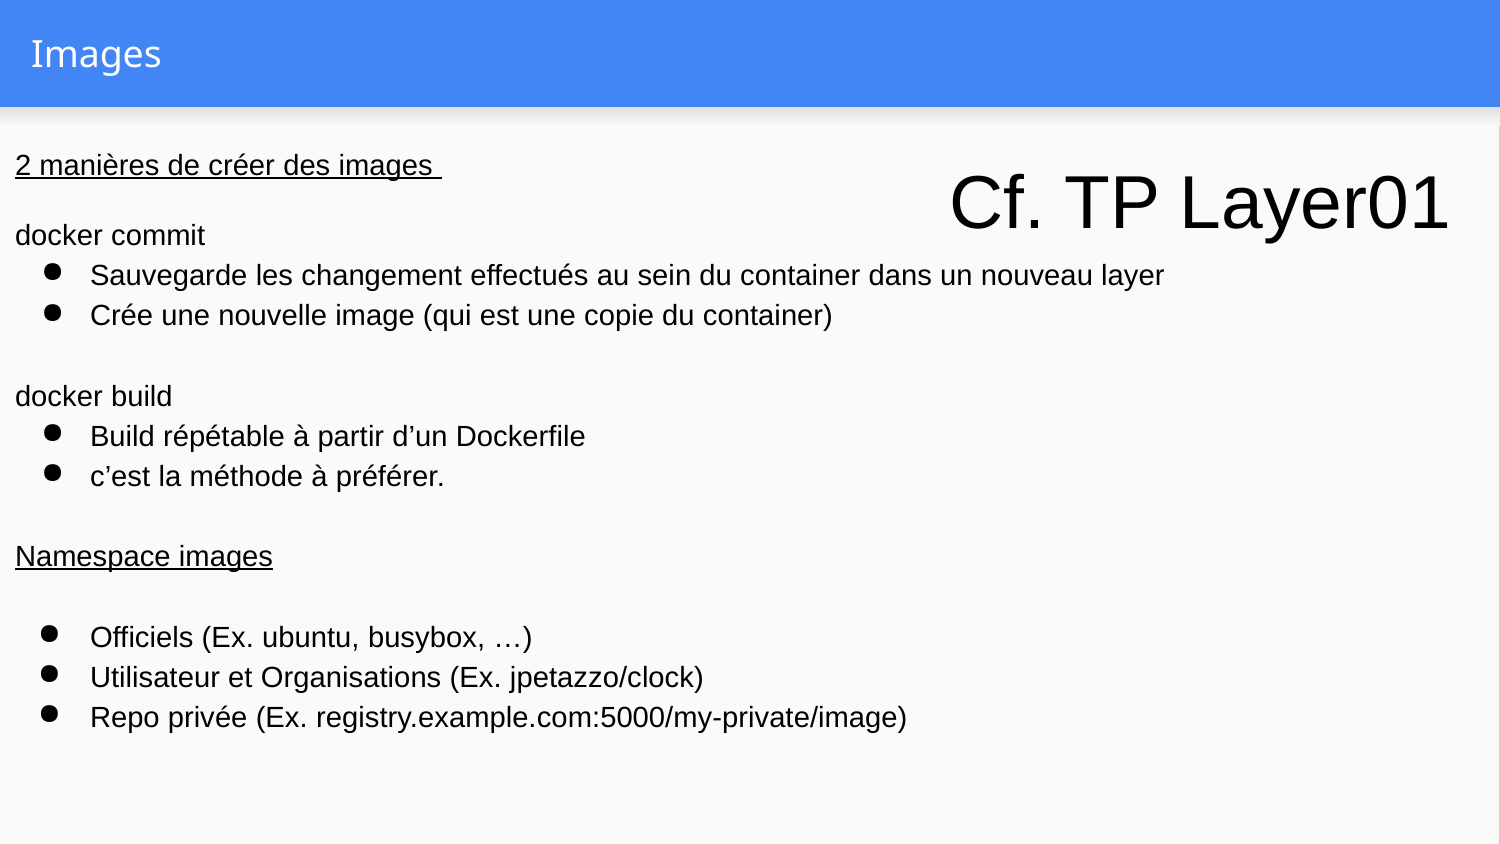

# Images
2 manières de créer des images
docker commit
Sauvegarde les changement effectués au sein du container dans un nouveau layer
Crée une nouvelle image (qui est une copie du container)
docker build
Build répétable à partir d’un Dockerfile
c’est la méthode à préférer.
Namespace images
Officiels (Ex. ubuntu, busybox, …)
Utilisateur et Organisations (Ex. jpetazzo/clock)
Repo privée (Ex. registry.example.com:5000/my-private/image)
Cf. TP Layer01